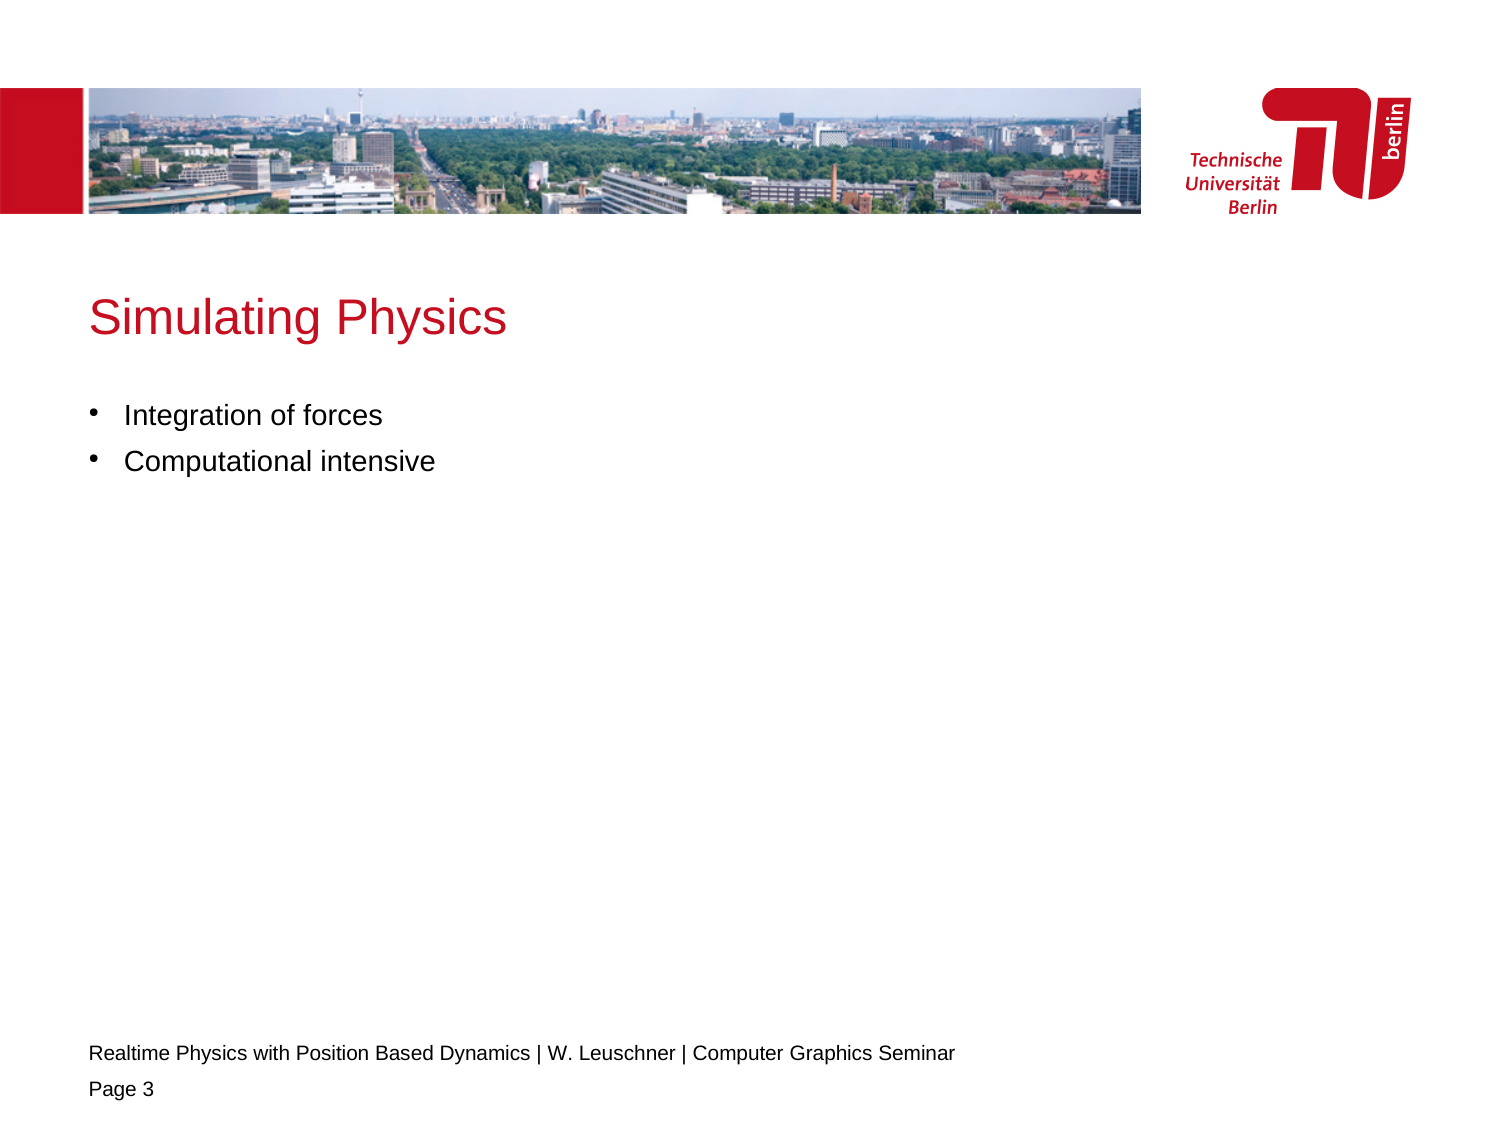

# Simulating Physics
Integration of forces
Computational intensive
3